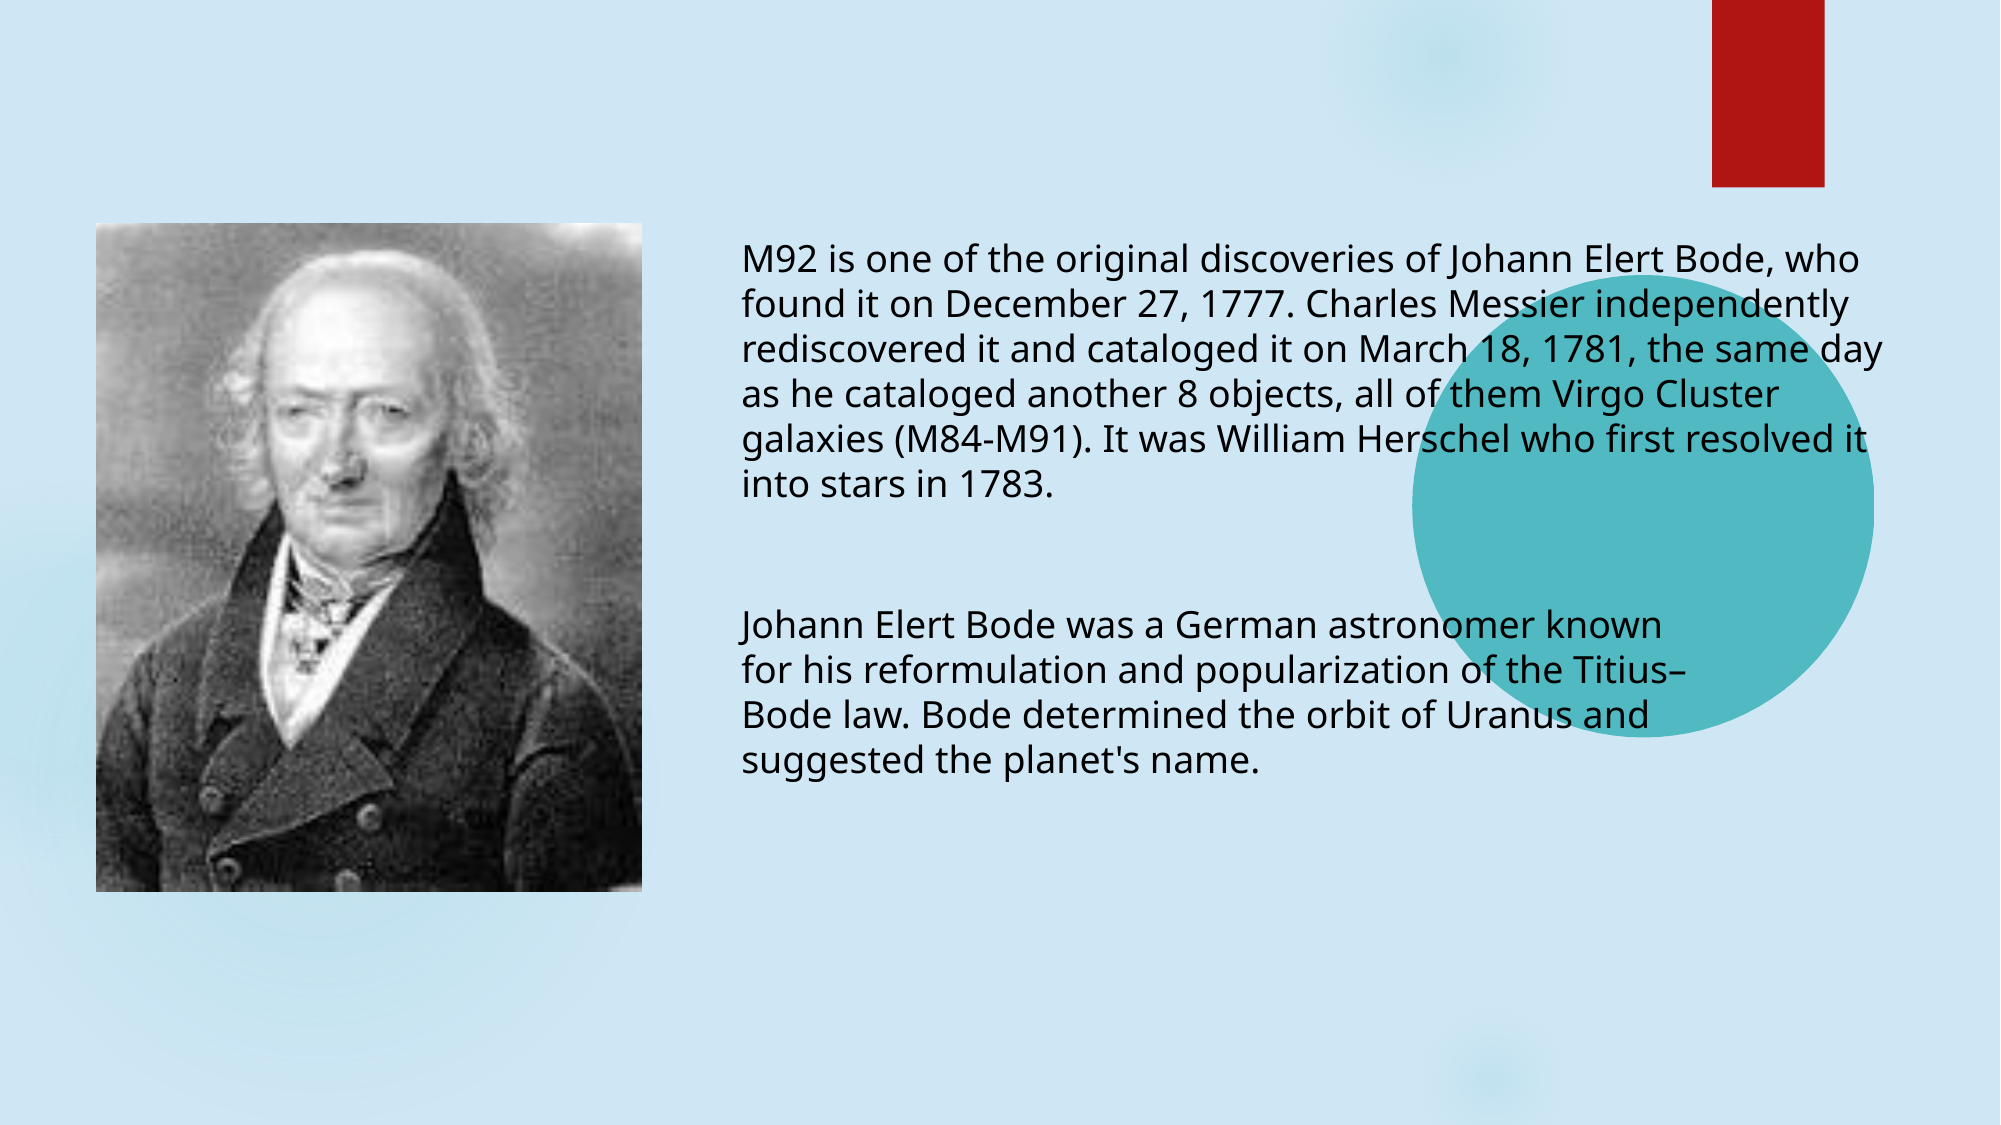

M92 is one of the original discoveries of Johann Elert Bode, who found it on December 27, 1777. Charles Messier independently rediscovered it and cataloged it on March 18, 1781, the same day as he cataloged another 8 objects, all of them Virgo Cluster galaxies (M84-M91). It was William Herschel who first resolved it into stars in 1783.
Johann Elert Bode was a German astronomer known for his reformulation and popularization of the Titius–Bode law. Bode determined the orbit of Uranus and suggested the planet's name.